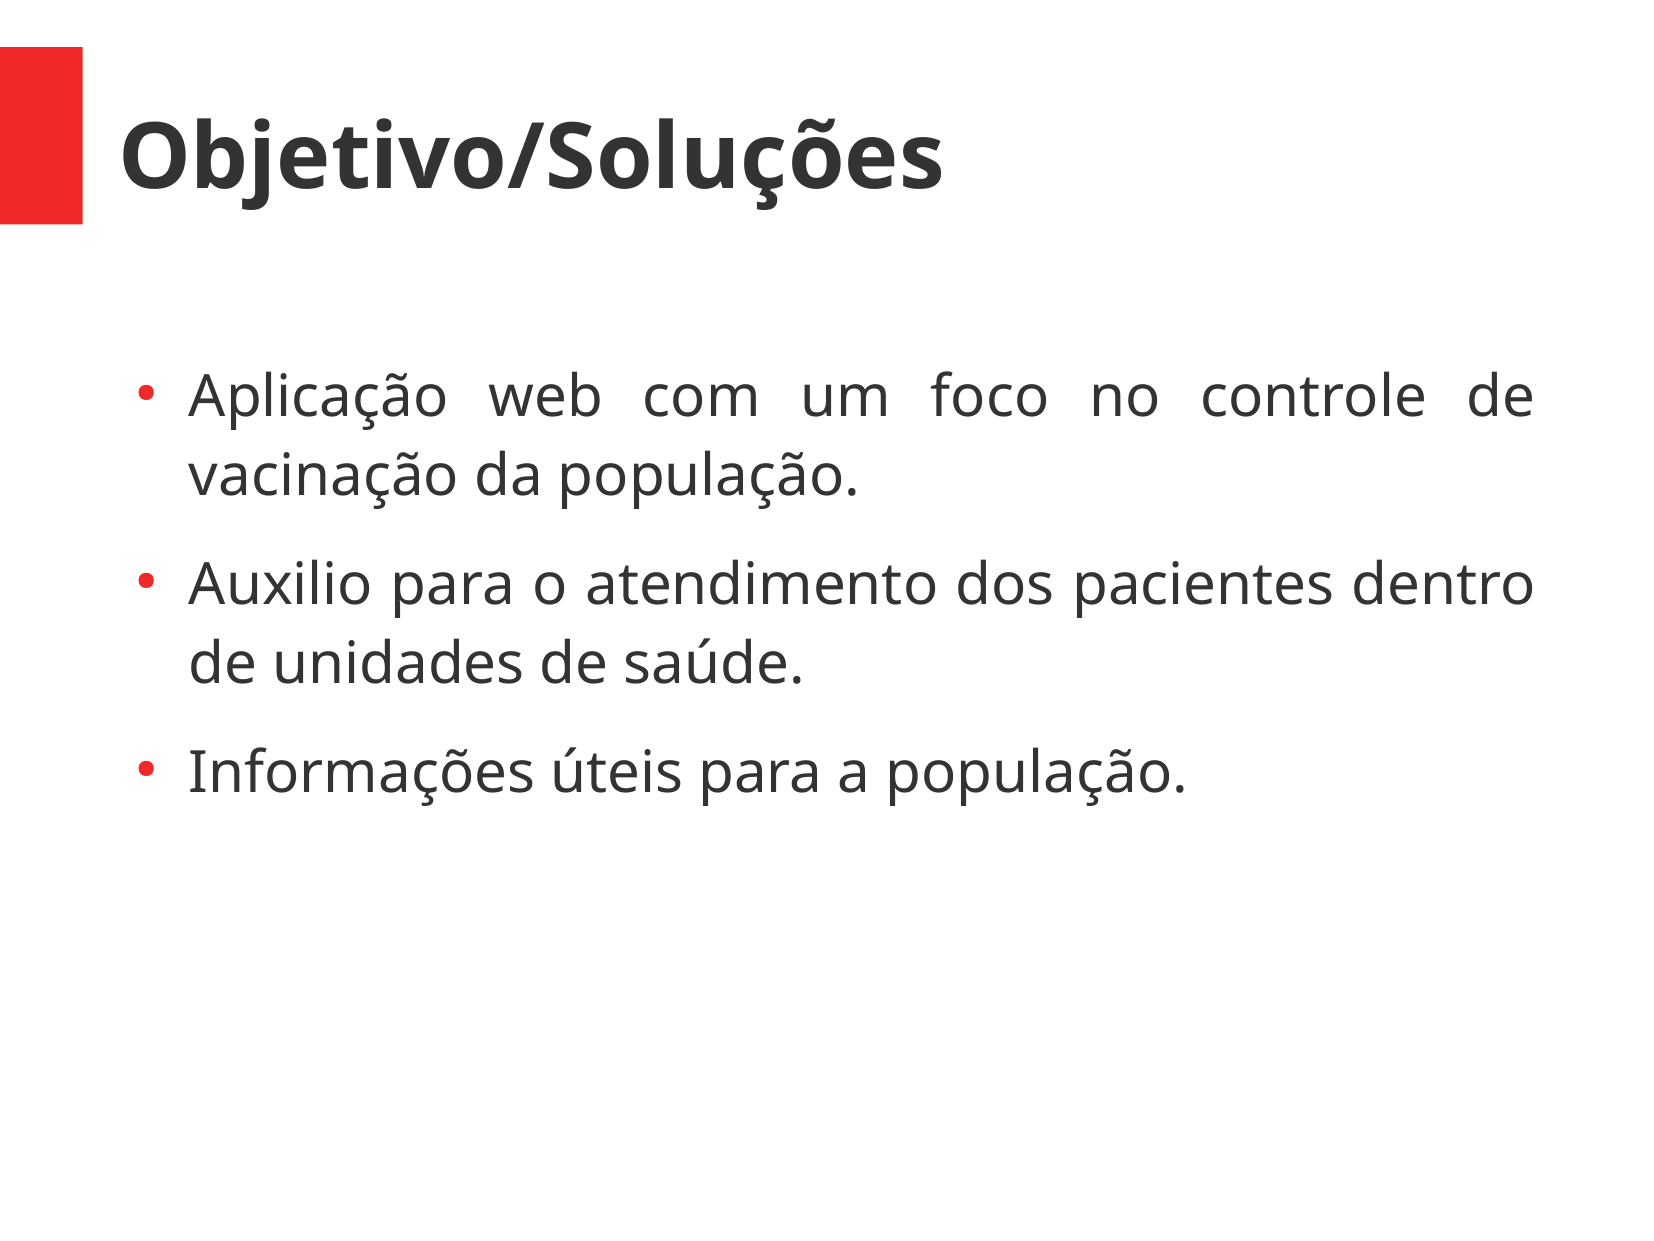

# Objetivo/Soluções
Aplicação web com um foco no controle de vacinação da população.
Auxilio para o atendimento dos pacientes dentro de unidades de saúde.
Informações úteis para a população.